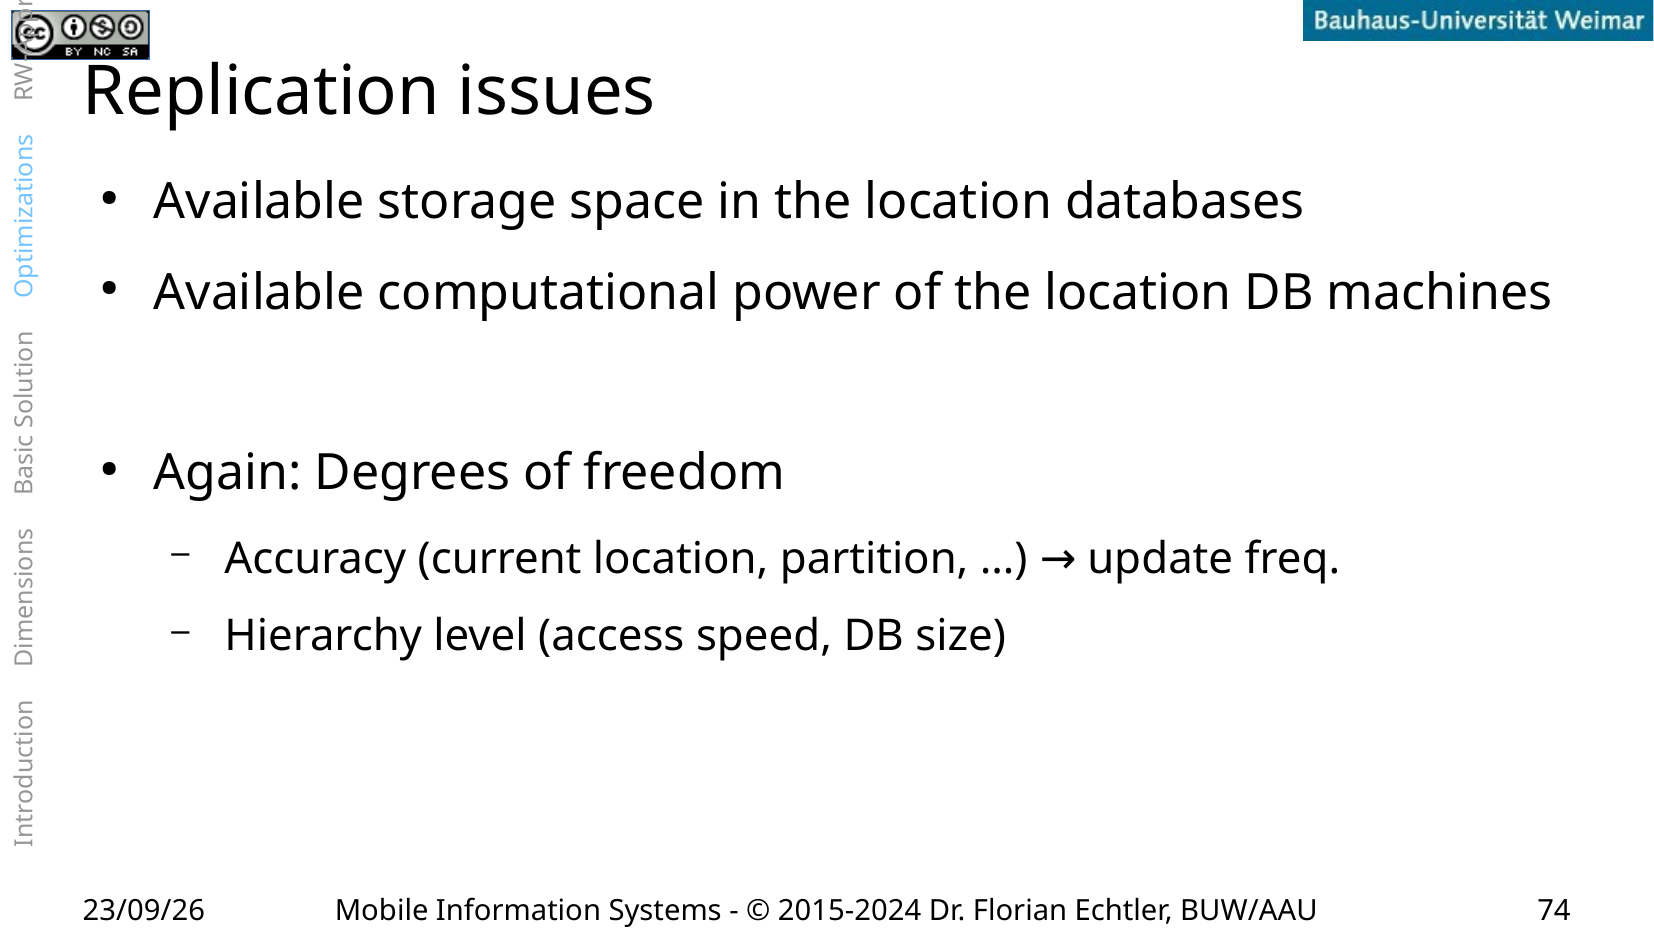

# Replication issues
Available storage space in the location databases
Available computational power of the location DB machines
Again: Degrees of freedom
Accuracy (current location, partition, …) → update freq.
Hierarchy level (access speed, DB size)
Introduction Dimensions Basic Solution Optimizations RW-Approaches
Mobile Information Systems - © 2015-2024 Dr. Florian Echtler, BUW/AAU
74